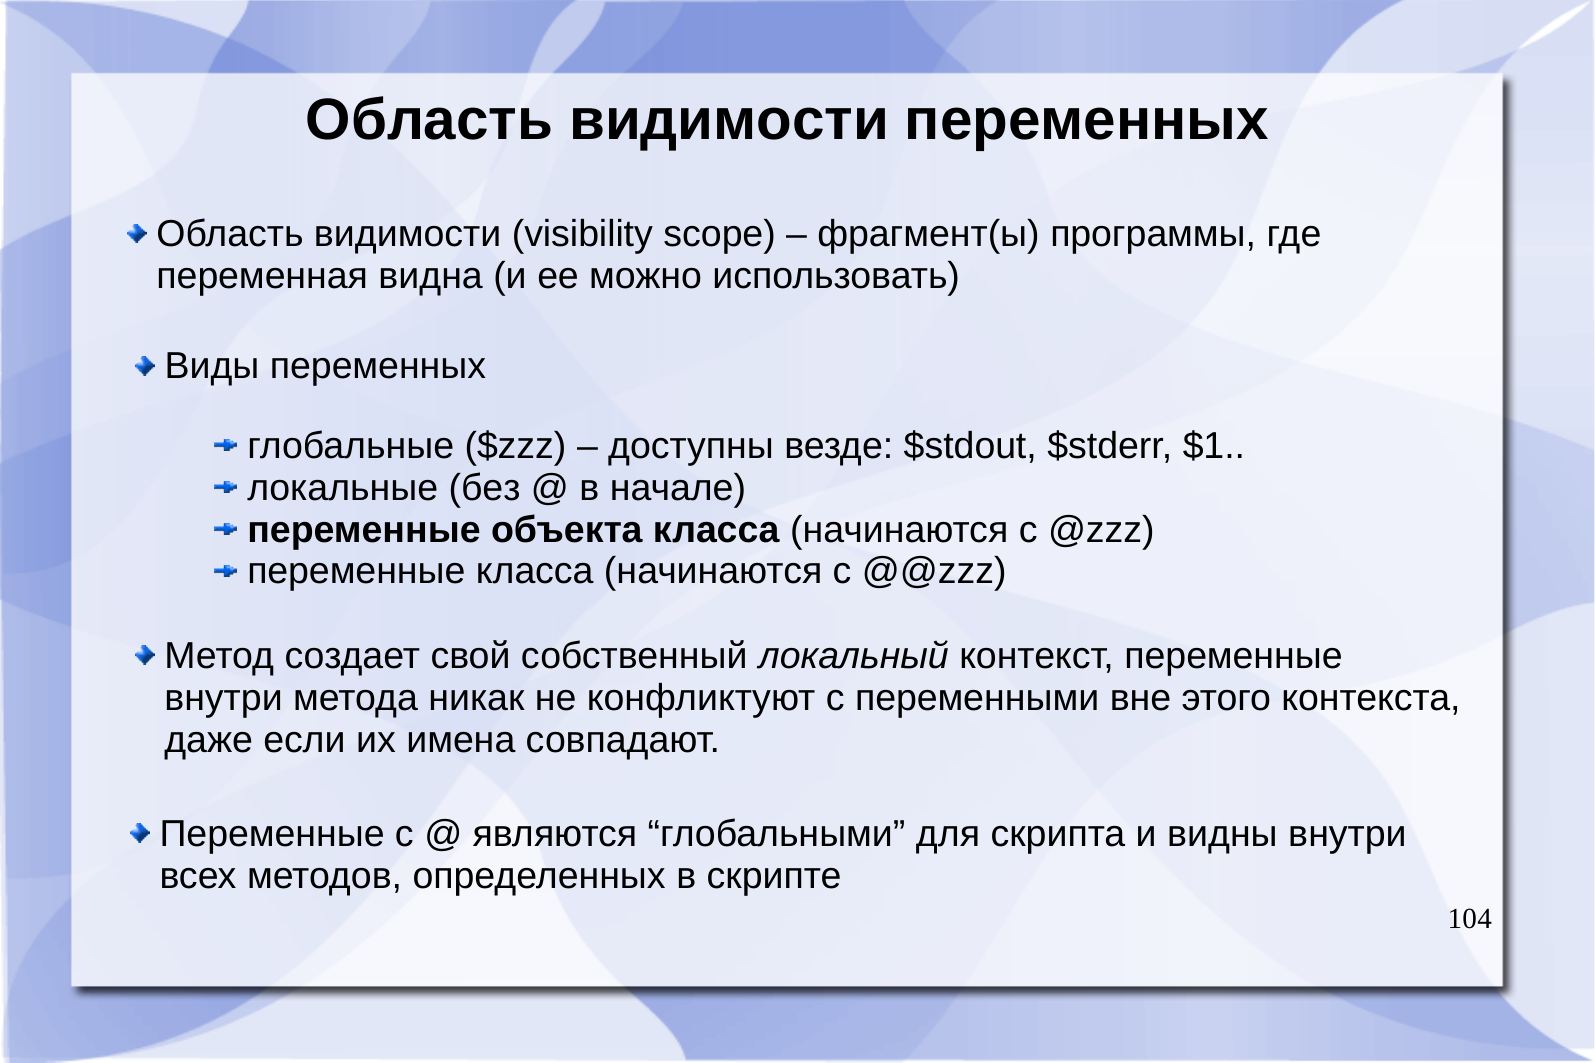

# Область видимости переменных
 Область видимости (visibility scope) – фрагмент(ы) программы, где
 переменная видна (и ее можно использовать)
 Виды переменных
 глобальные ($zzz) – доступны везде: $stdout, $stderr, $1..
 локальные (бeз @ в начале)
 переменные объекта класса (начинаются с @zzz)
 переменные класса (начинаются с @@zzz)
 Метод создает свой собственный локальный контекст, переменные
 внутри метода никак не конфликтуют с переменными вне этого контекста,
 даже если их имена совпадают.
 Переменные с @ являются “глобальными” для скрипта и видны внутри
 всех методов, определенных в скрипте
104